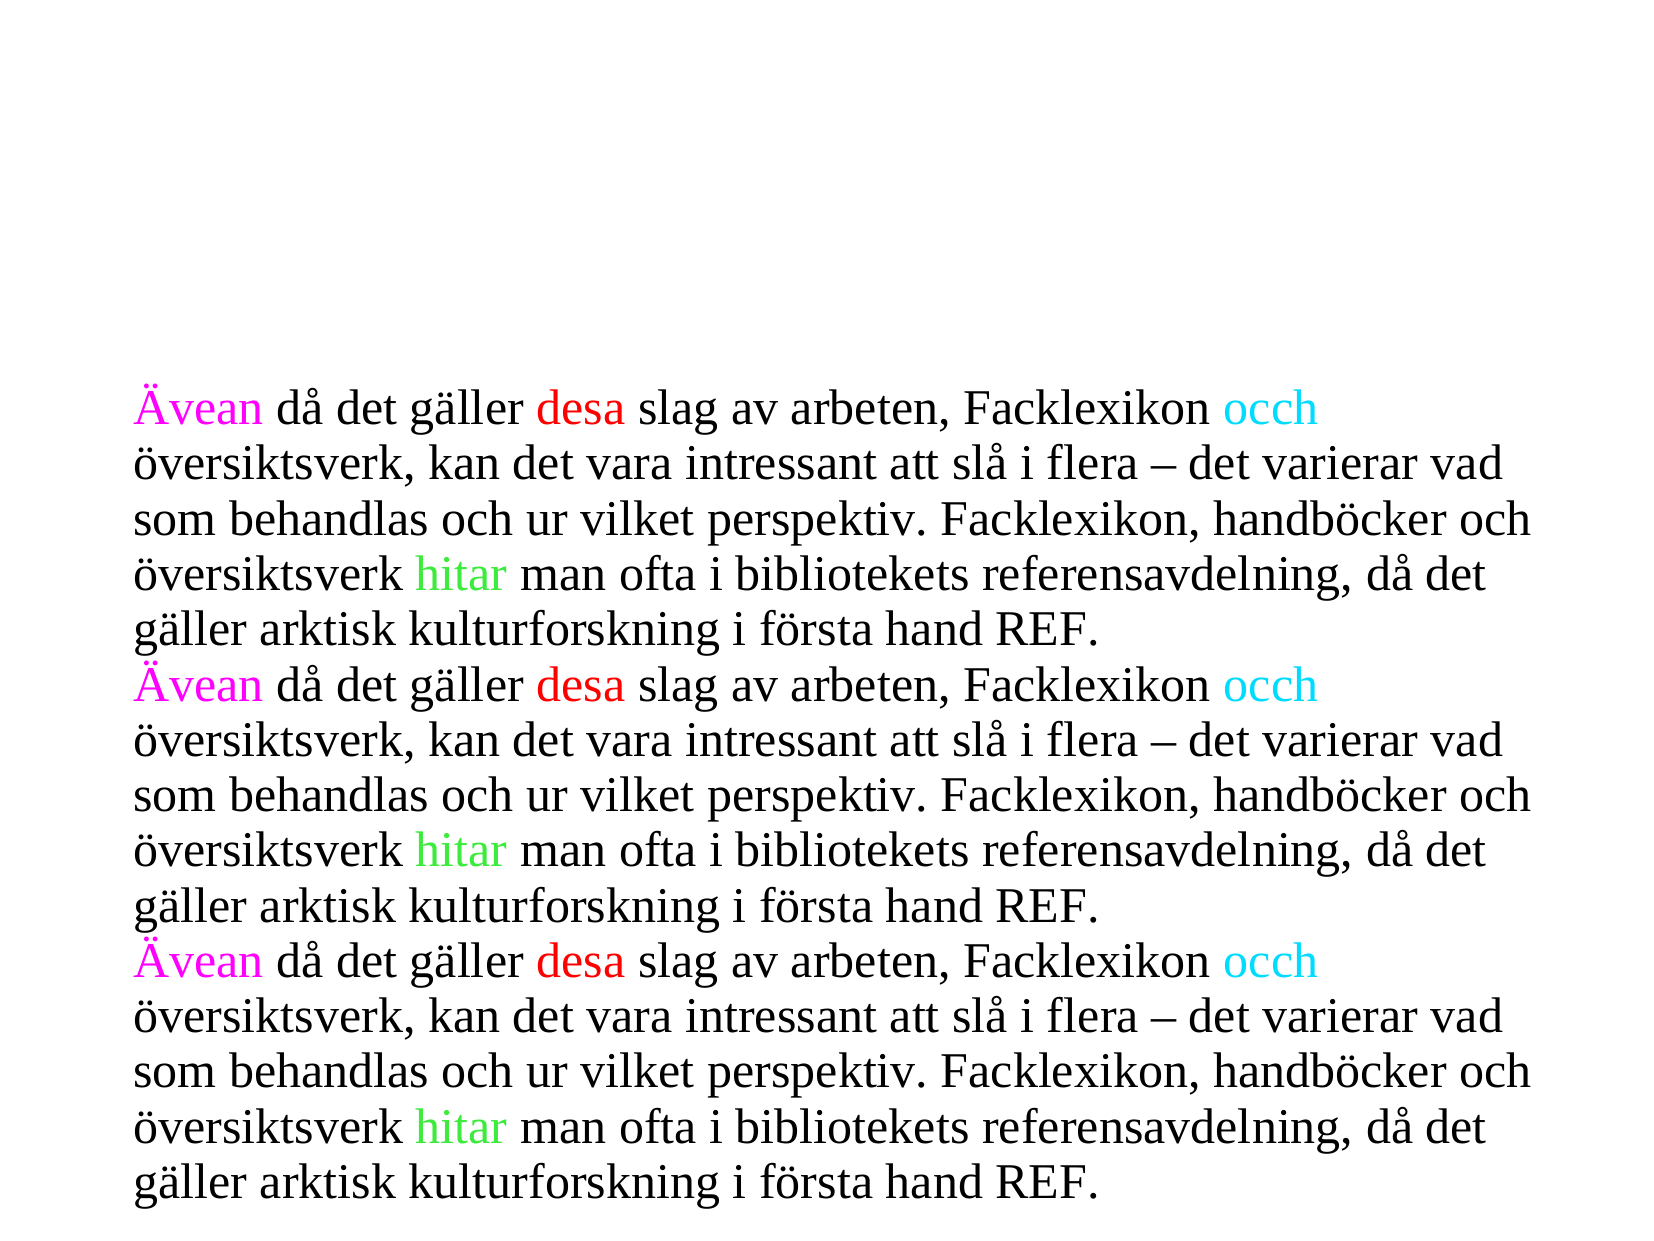

Ävean då det gäller desa slag av arbeten, Facklexikon occh översiktsverk, kan det vara intressant att slå i flera – det varierar vad som behandlas och ur vilket perspektiv. Facklexikon, handböcker och översiktsverk hitar man ofta i bibliotekets referensavdelning, då det gäller arktisk kulturforskning i första hand REF.
Ävean då det gäller desa slag av arbeten, Facklexikon occh översiktsverk, kan det vara intressant att slå i flera – det varierar vad som behandlas och ur vilket perspektiv. Facklexikon, handböcker och översiktsverk hitar man ofta i bibliotekets referensavdelning, då det gäller arktisk kulturforskning i första hand REF.
Ävean då det gäller desa slag av arbeten, Facklexikon occh översiktsverk, kan det vara intressant att slå i flera – det varierar vad som behandlas och ur vilket perspektiv. Facklexikon, handböcker och översiktsverk hitar man ofta i bibliotekets referensavdelning, då det gäller arktisk kulturforskning i första hand REF.